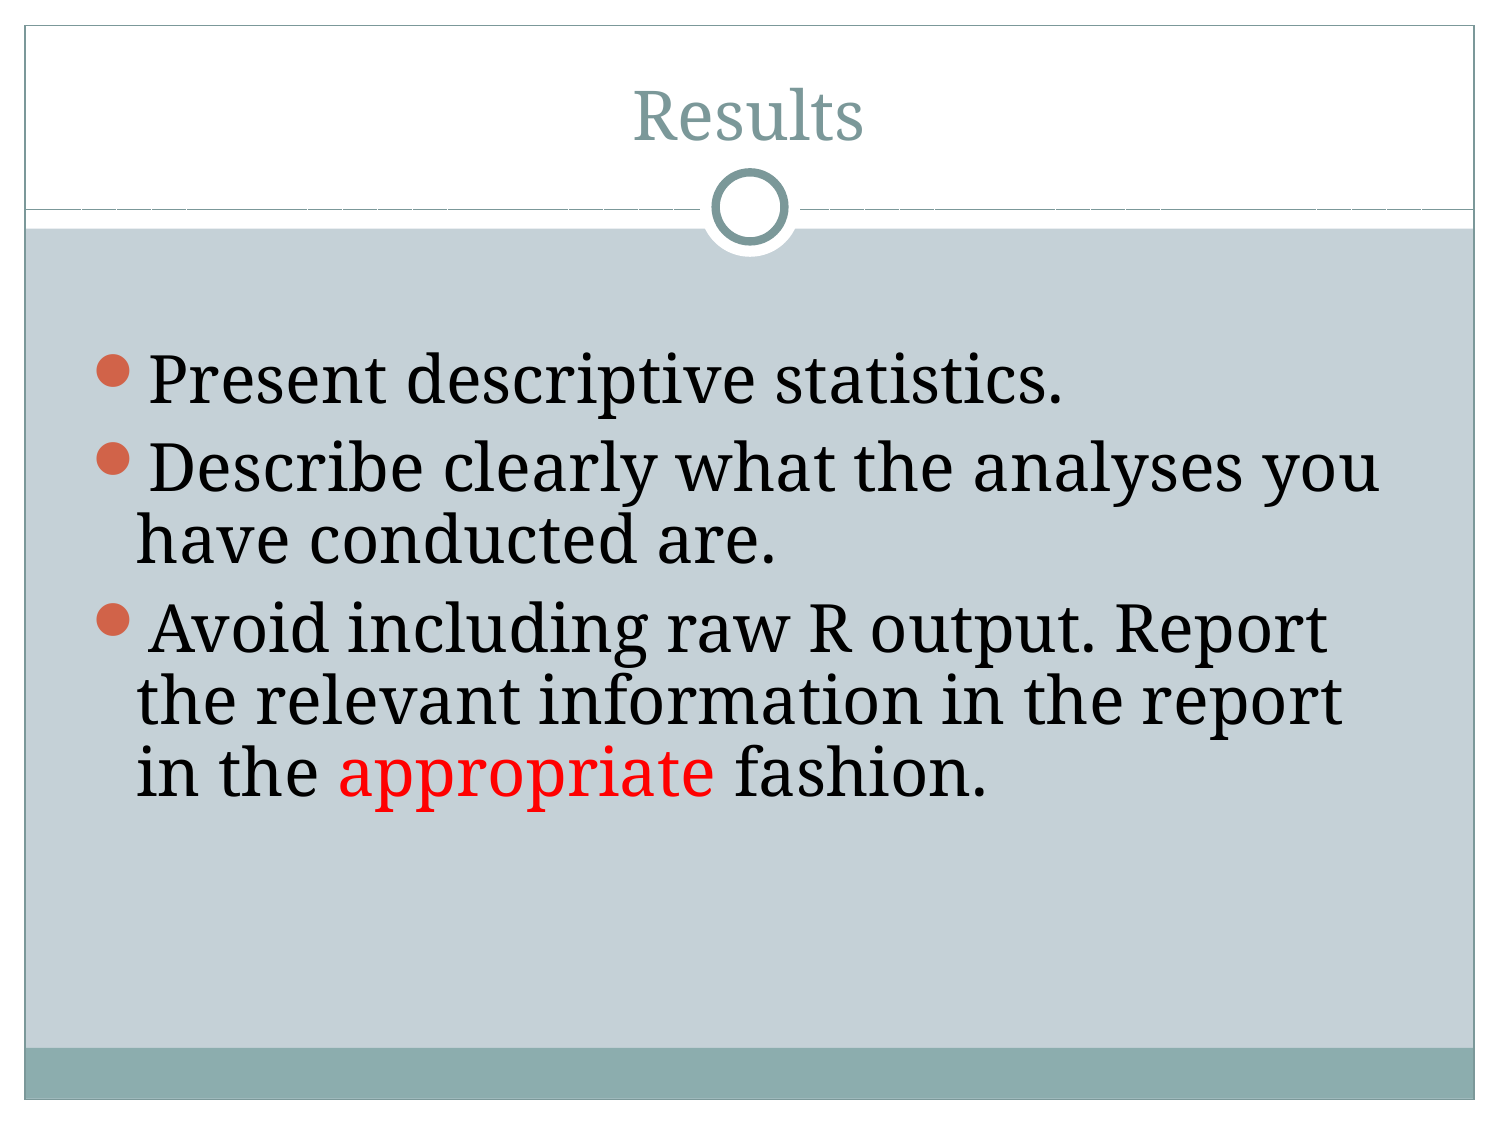

# Results
Present descriptive statistics.
Describe clearly what the analyses you have conducted are.
Avoid including raw R output. Report the relevant information in the report in the appropriate fashion.